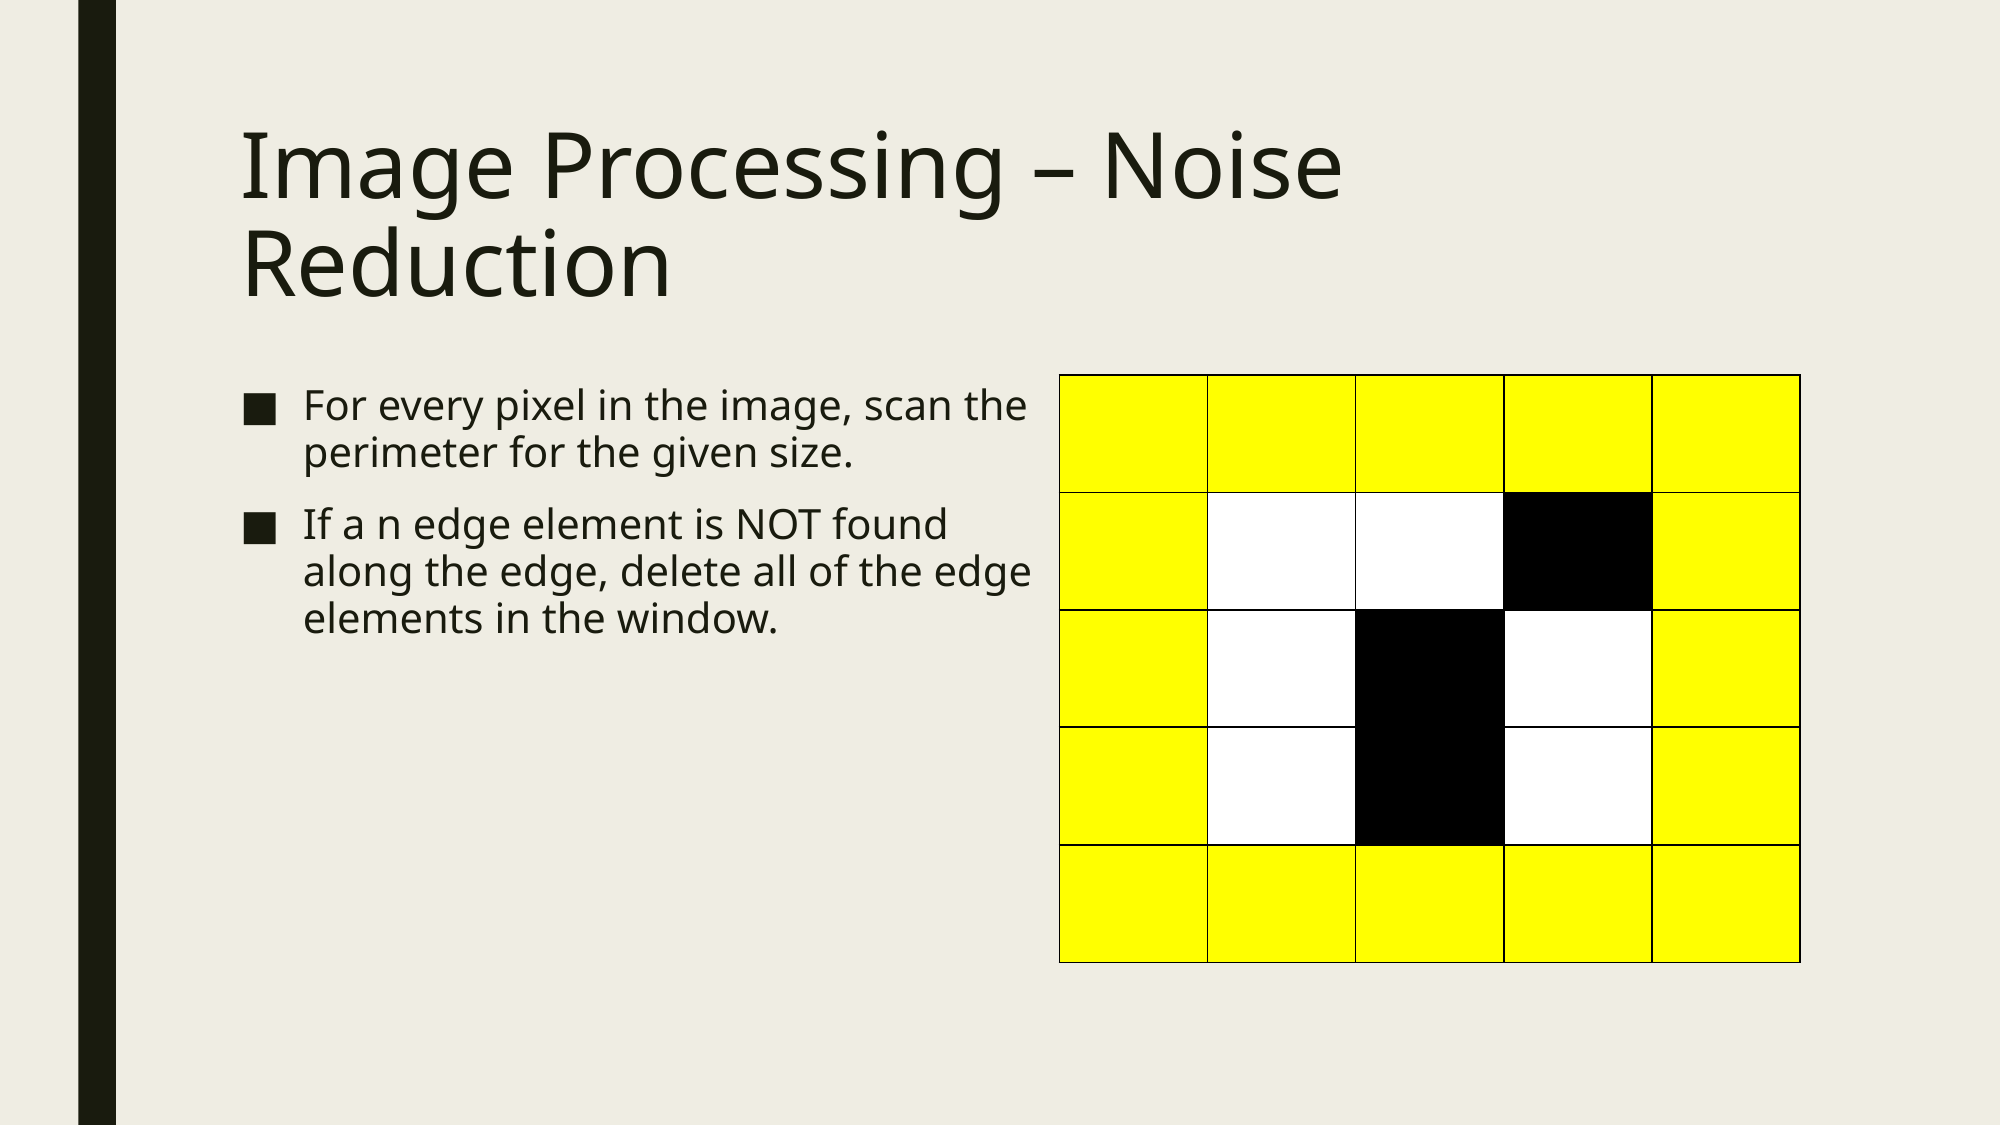

# Image Processing – Noise Reduction
For every pixel in the image, scan the perimeter for the given size.
If a n edge element is NOT found along the edge, delete all of the edge elements in the window.
| | | | | |
| --- | --- | --- | --- | --- |
| | | | | |
| | | | | |
| | | | | |
| | | | | |